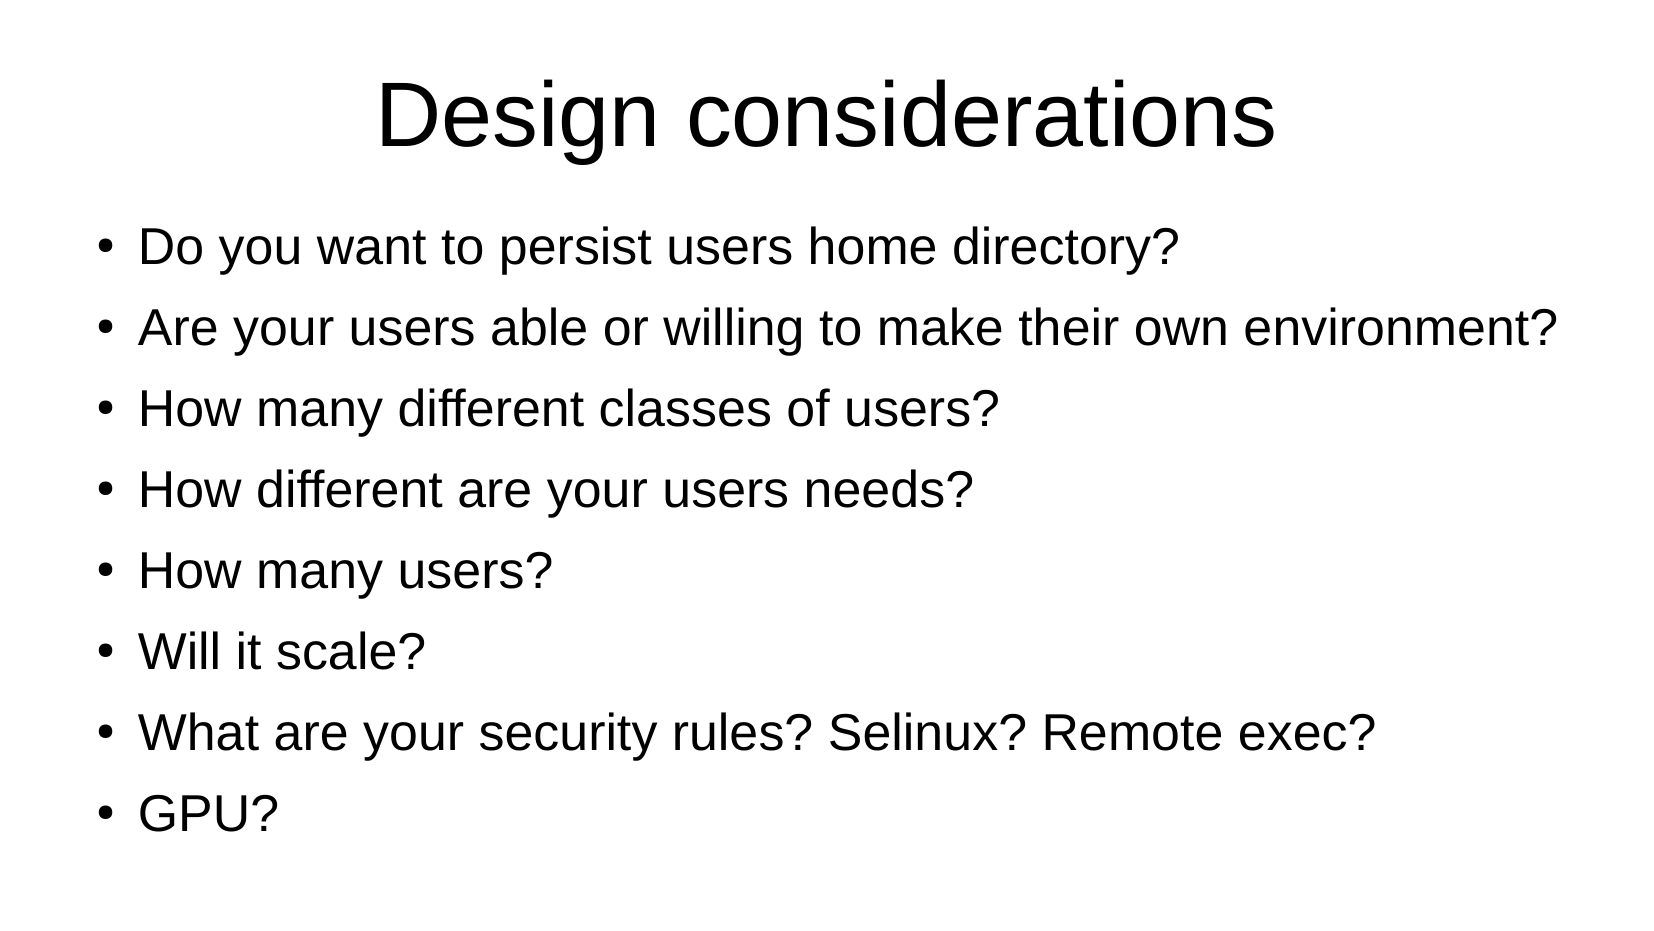

# Design considerations
Do you want to persist users home directory?
Are your users able or willing to make their own environment?
How many different classes of users?
How different are your users needs?
How many users?
Will it scale?
What are your security rules? Selinux? Remote exec?
GPU?